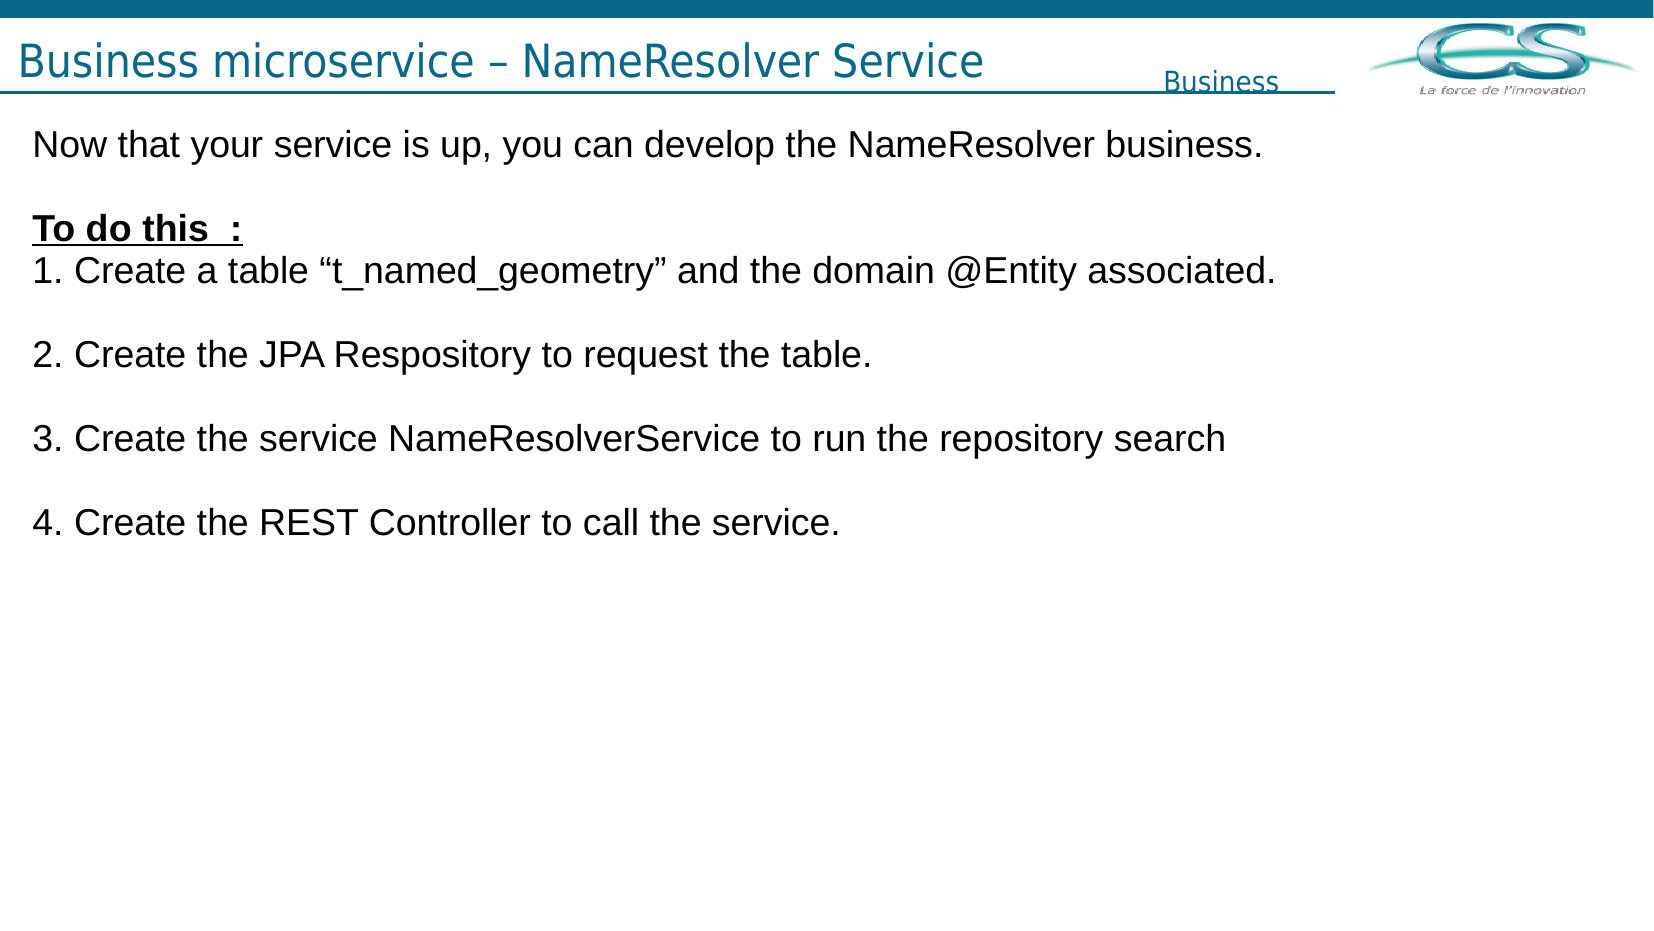

Business microservice – NameResolver Service
Business
Now that your service is up, you can develop the NameResolver business.
To do this :
1. Create a table “t_named_geometry” and the domain @Entity associated.
2. Create the JPA Respository to request the table.
3. Create the service NameResolverService to run the repository search
4. Create the REST Controller to call the service.
#